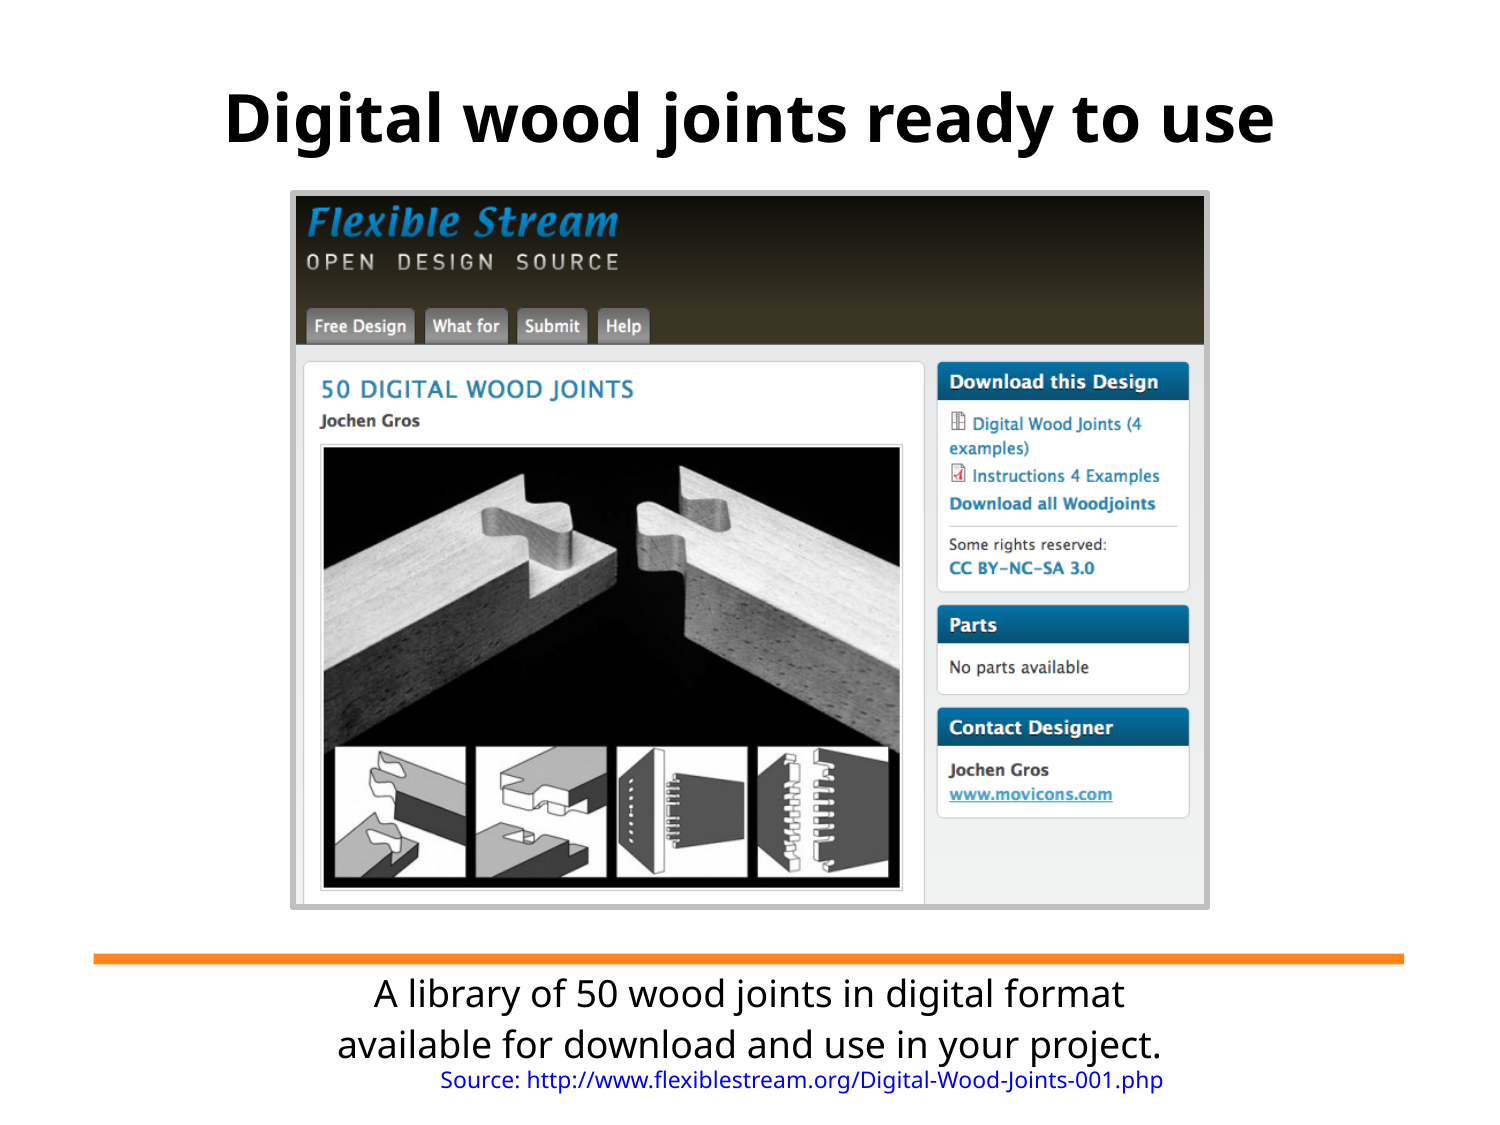

# Digital wood joints ready to use
A library of 50 wood joints in digital format available for download and use in your project.
Source: http://www.flexiblestream.org/Digital-Wood-Joints-001.php